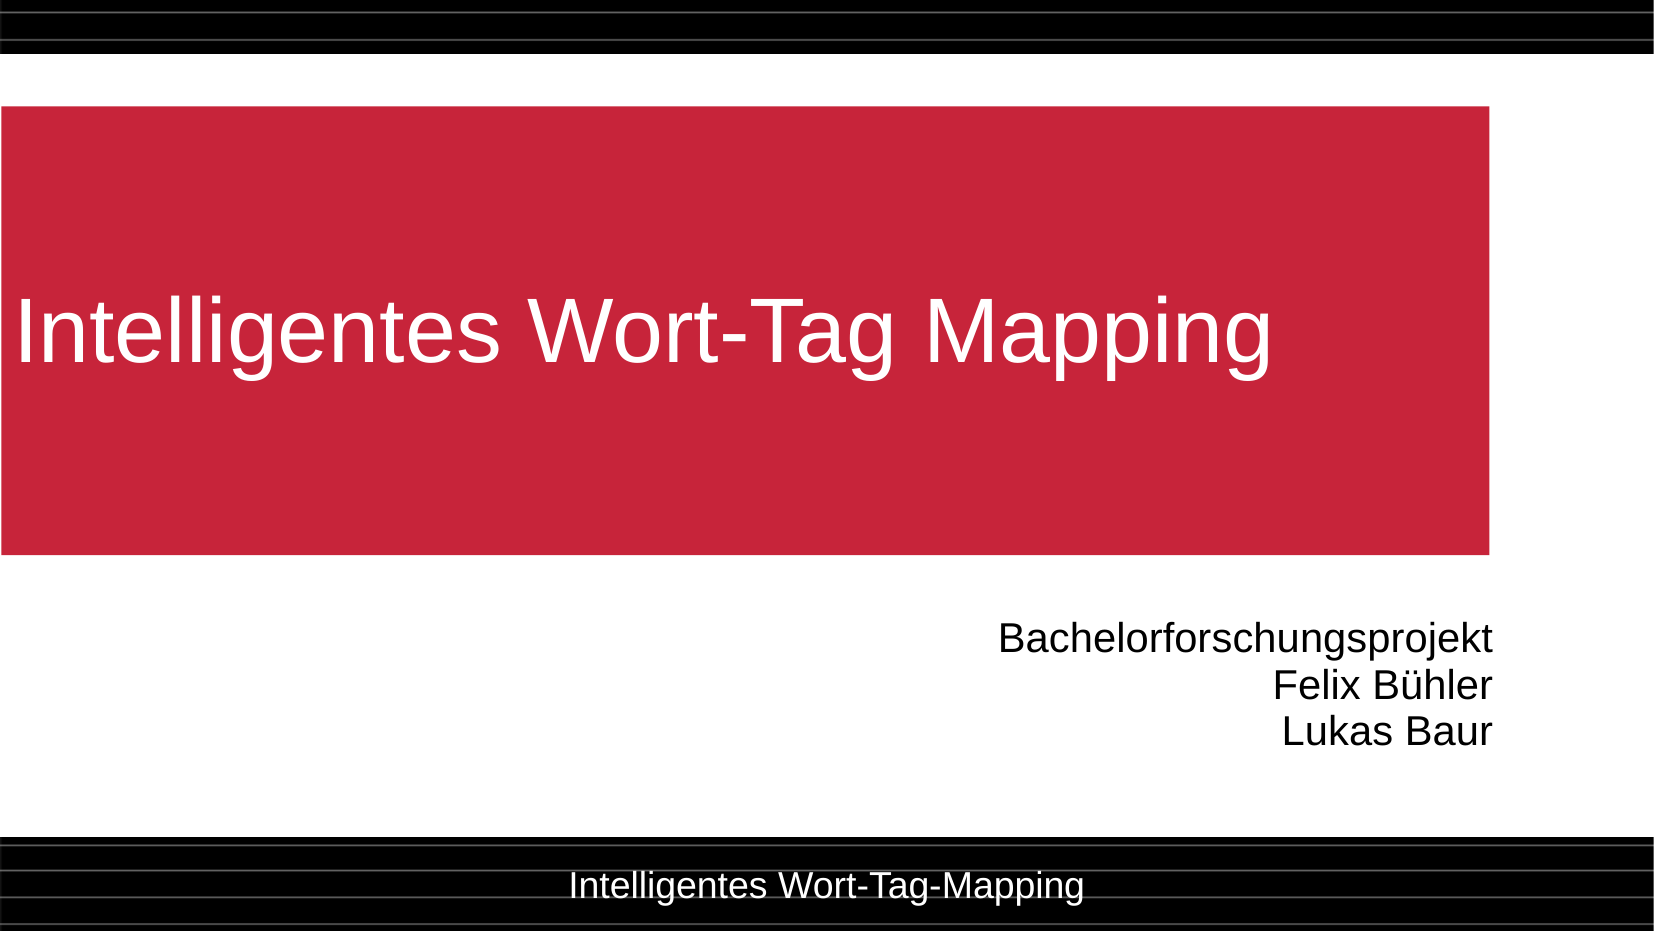

# Intelligentes Wort-Tag Mapping
Bachelorforschungsprojekt
Felix Bühler
Lukas Baur